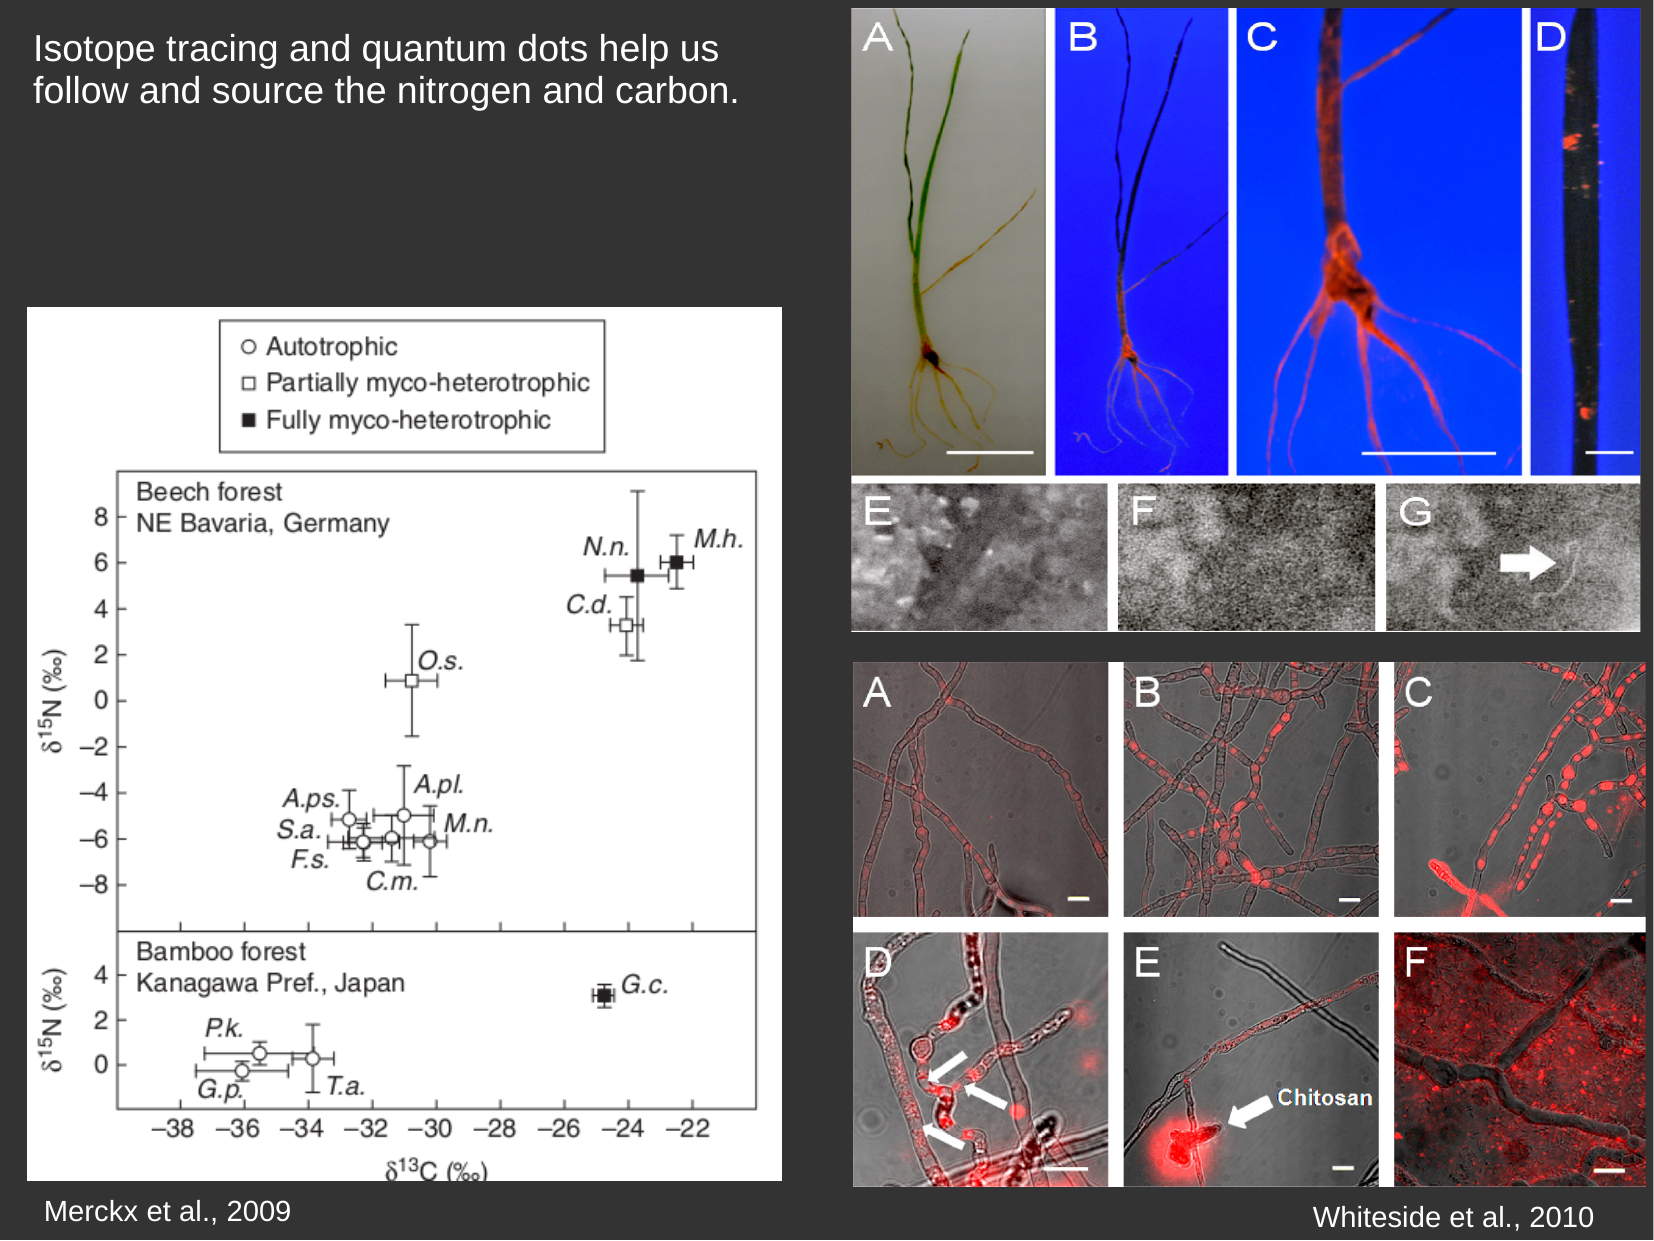

Isotope tracing and quantum dots help us follow and source the nitrogen and carbon.
Merckx et al., 2009
Whiteside et al., 2010